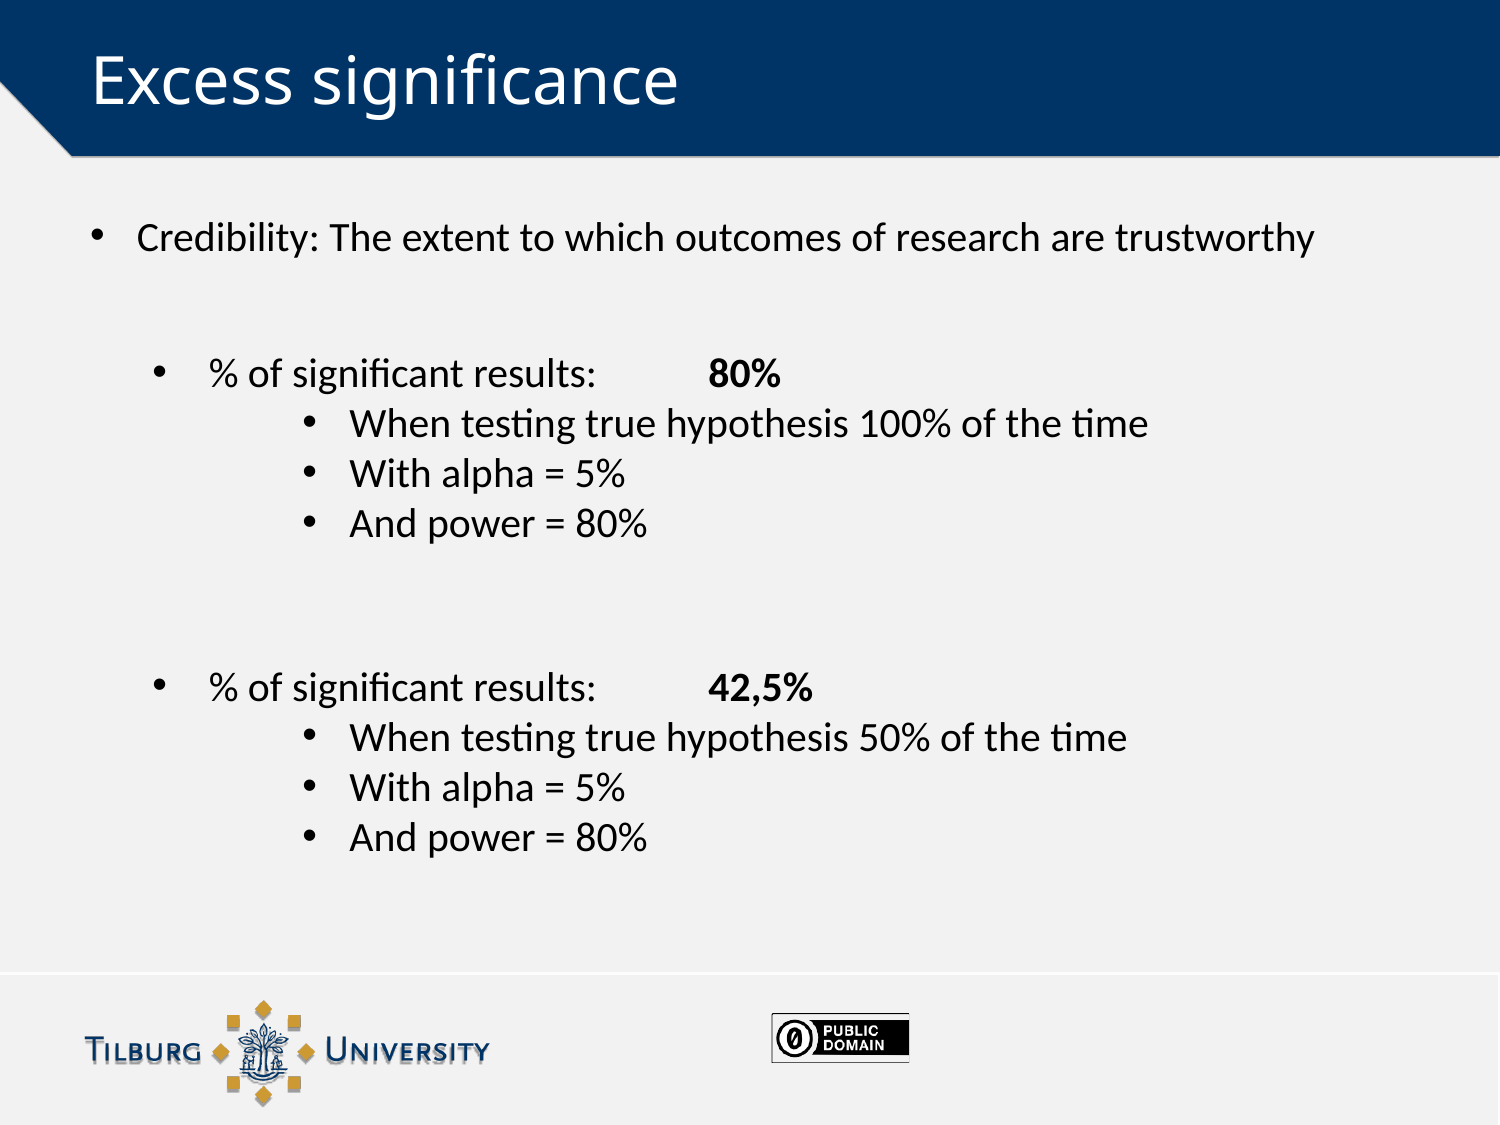

# Excess significance
Credibility: The extent to which outcomes of research are trustworthy
% of significant results:
When testing true hypothesis 100% of the time
With alpha = 5%
And power = 80%
80%
% of significant results:
When testing true hypothesis 50% of the time
With alpha = 5%
And power = 80%
42,5%